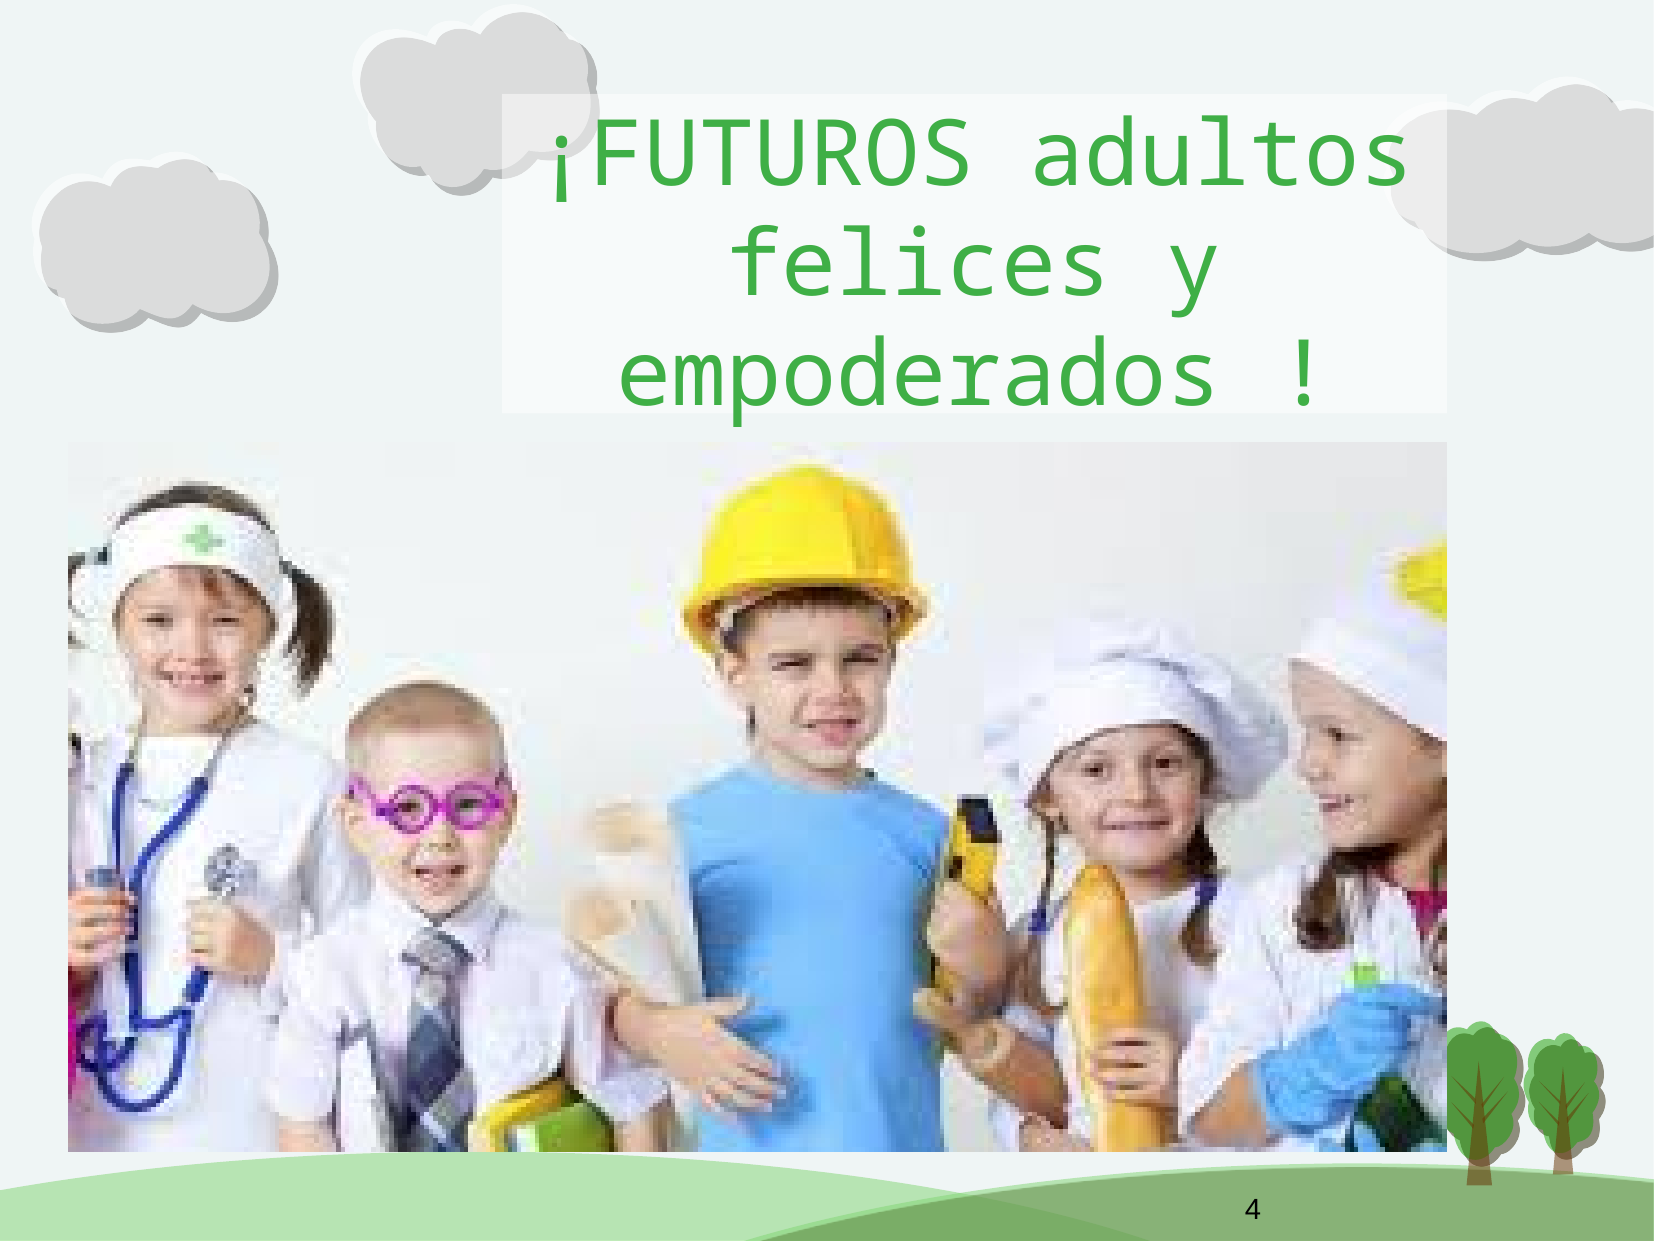

# ¡FUTUROS adultos felices y empoderados !